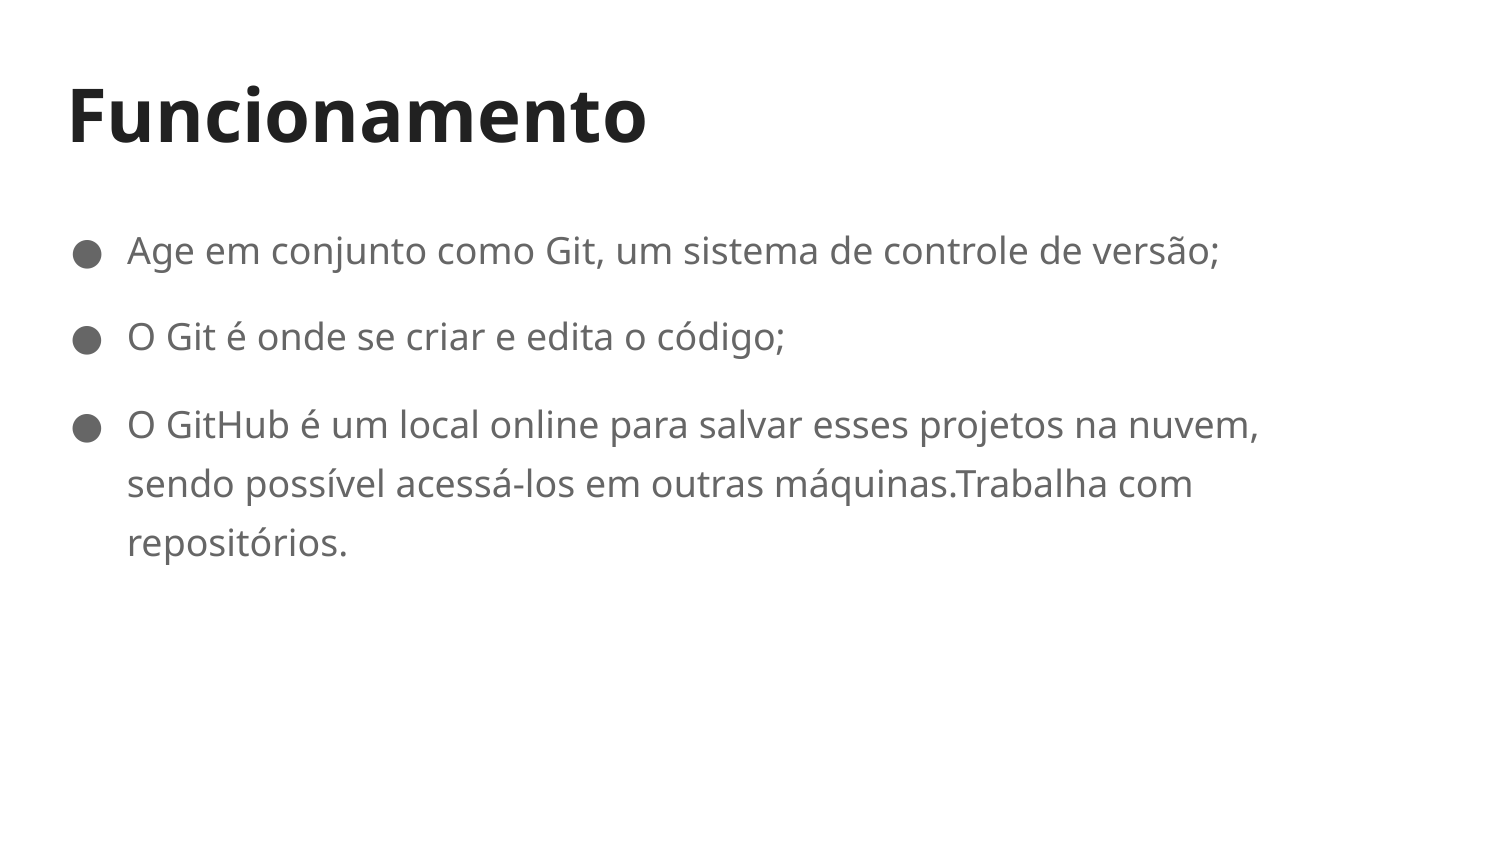

# Funcionamento
Age em conjunto como Git, um sistema de controle de versão;
O Git é onde se criar e edita o código;
O GitHub é um local online para salvar esses projetos na nuvem, sendo possível acessá-los em outras máquinas.Trabalha com repositórios.